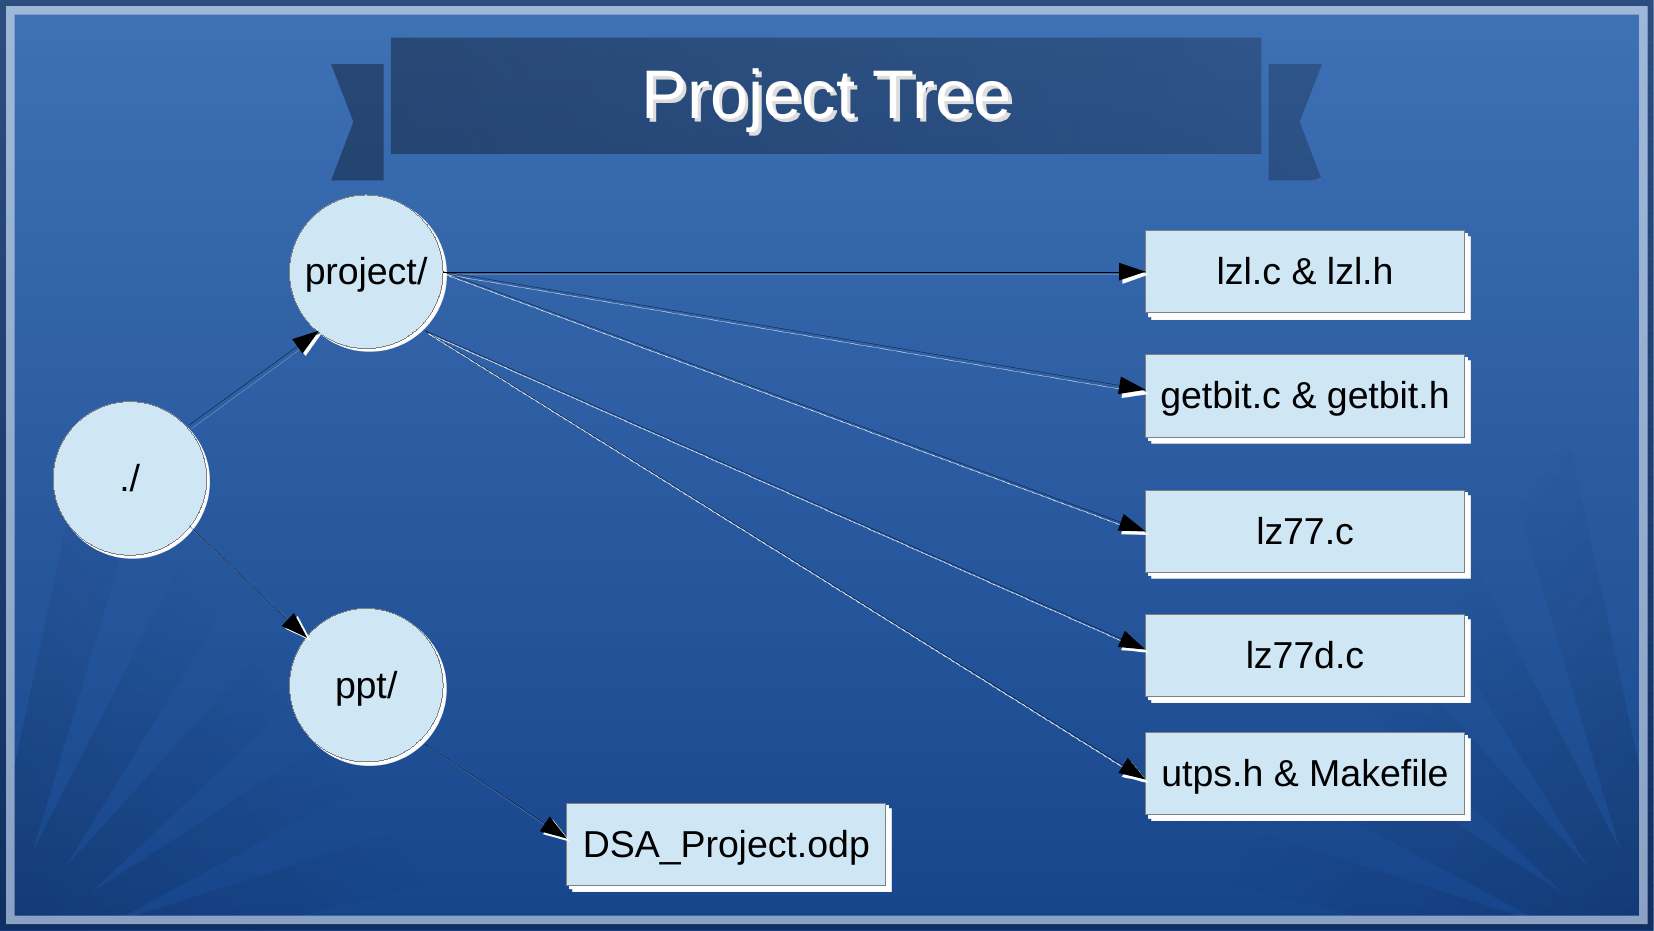

# Project Tree
project/
lzl.c & lzl.h
getbit.c & getbit.h
./
lz77.c
ppt/
lz77d.c
utps.h & Makefile
DSA_Project.odp